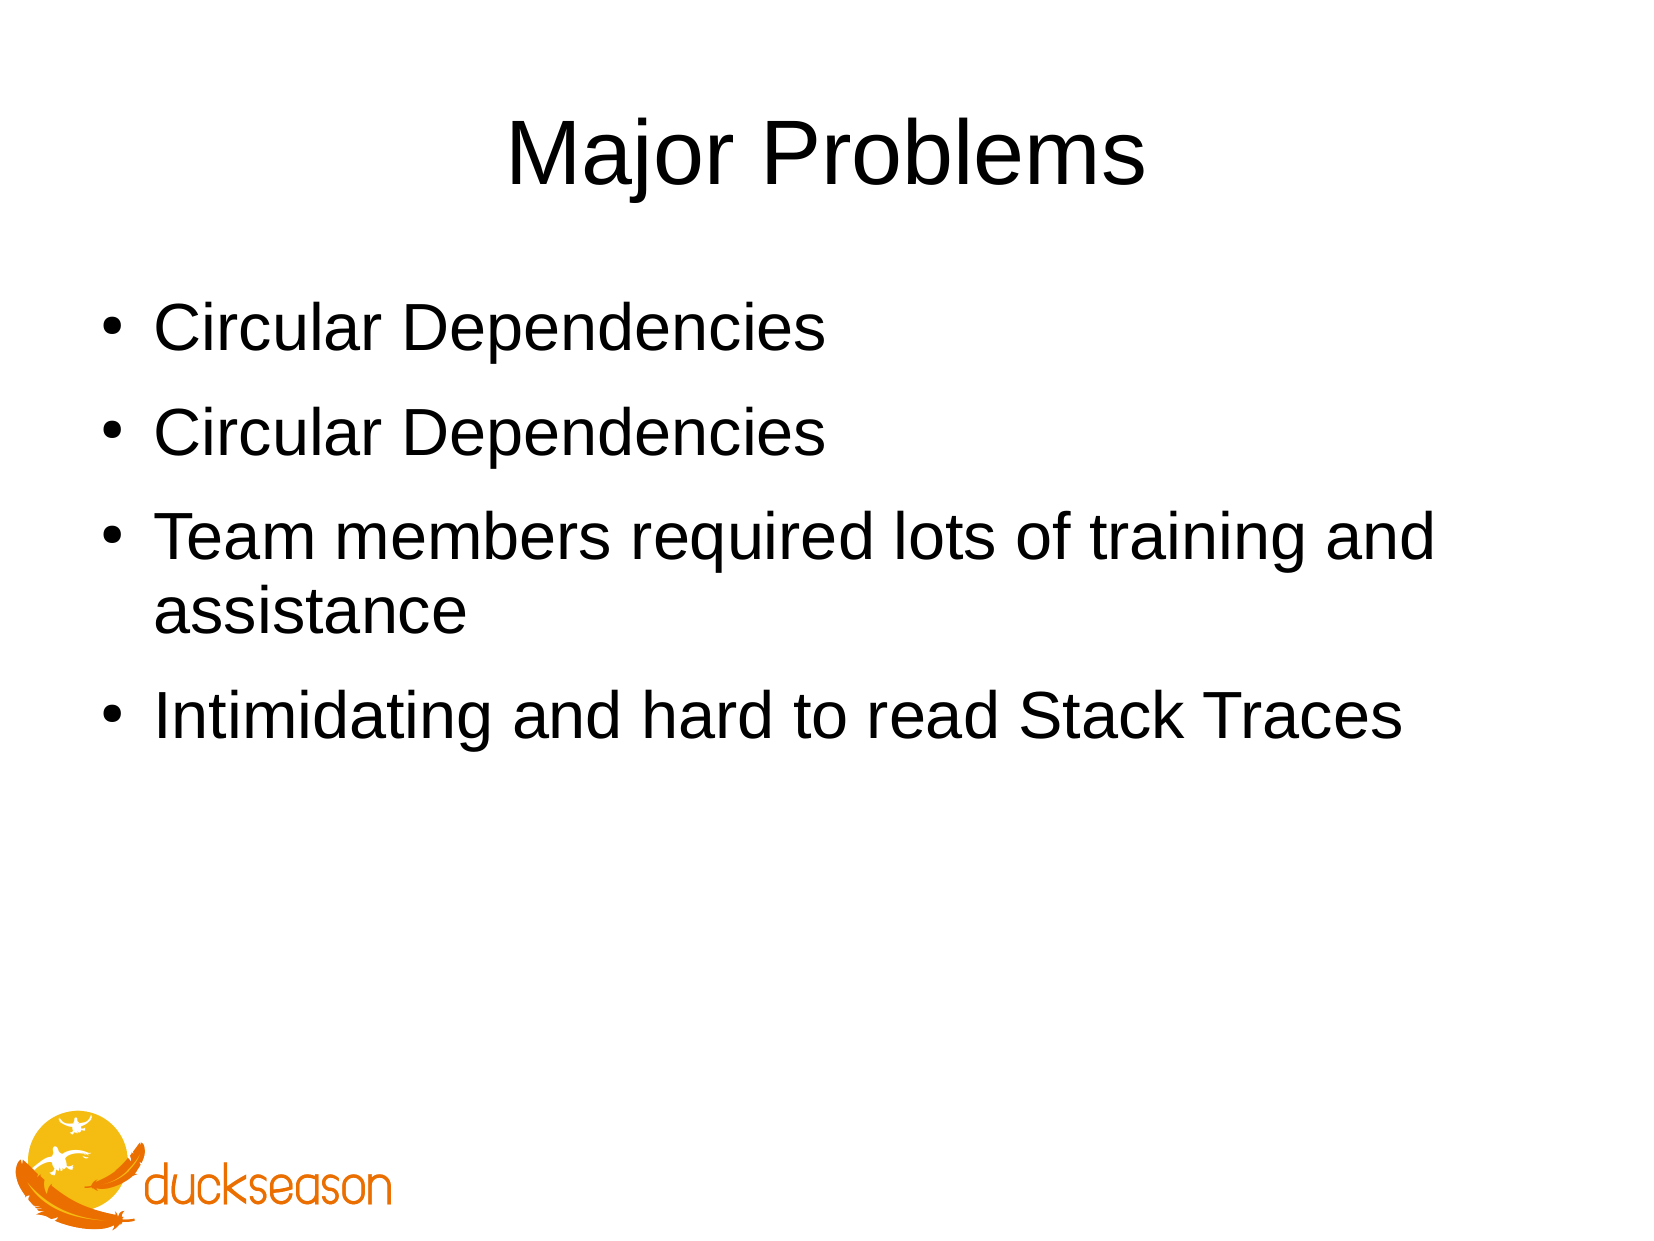

# Major Problems
Circular Dependencies
Circular Dependencies
Team members required lots of training and assistance
Intimidating and hard to read Stack Traces